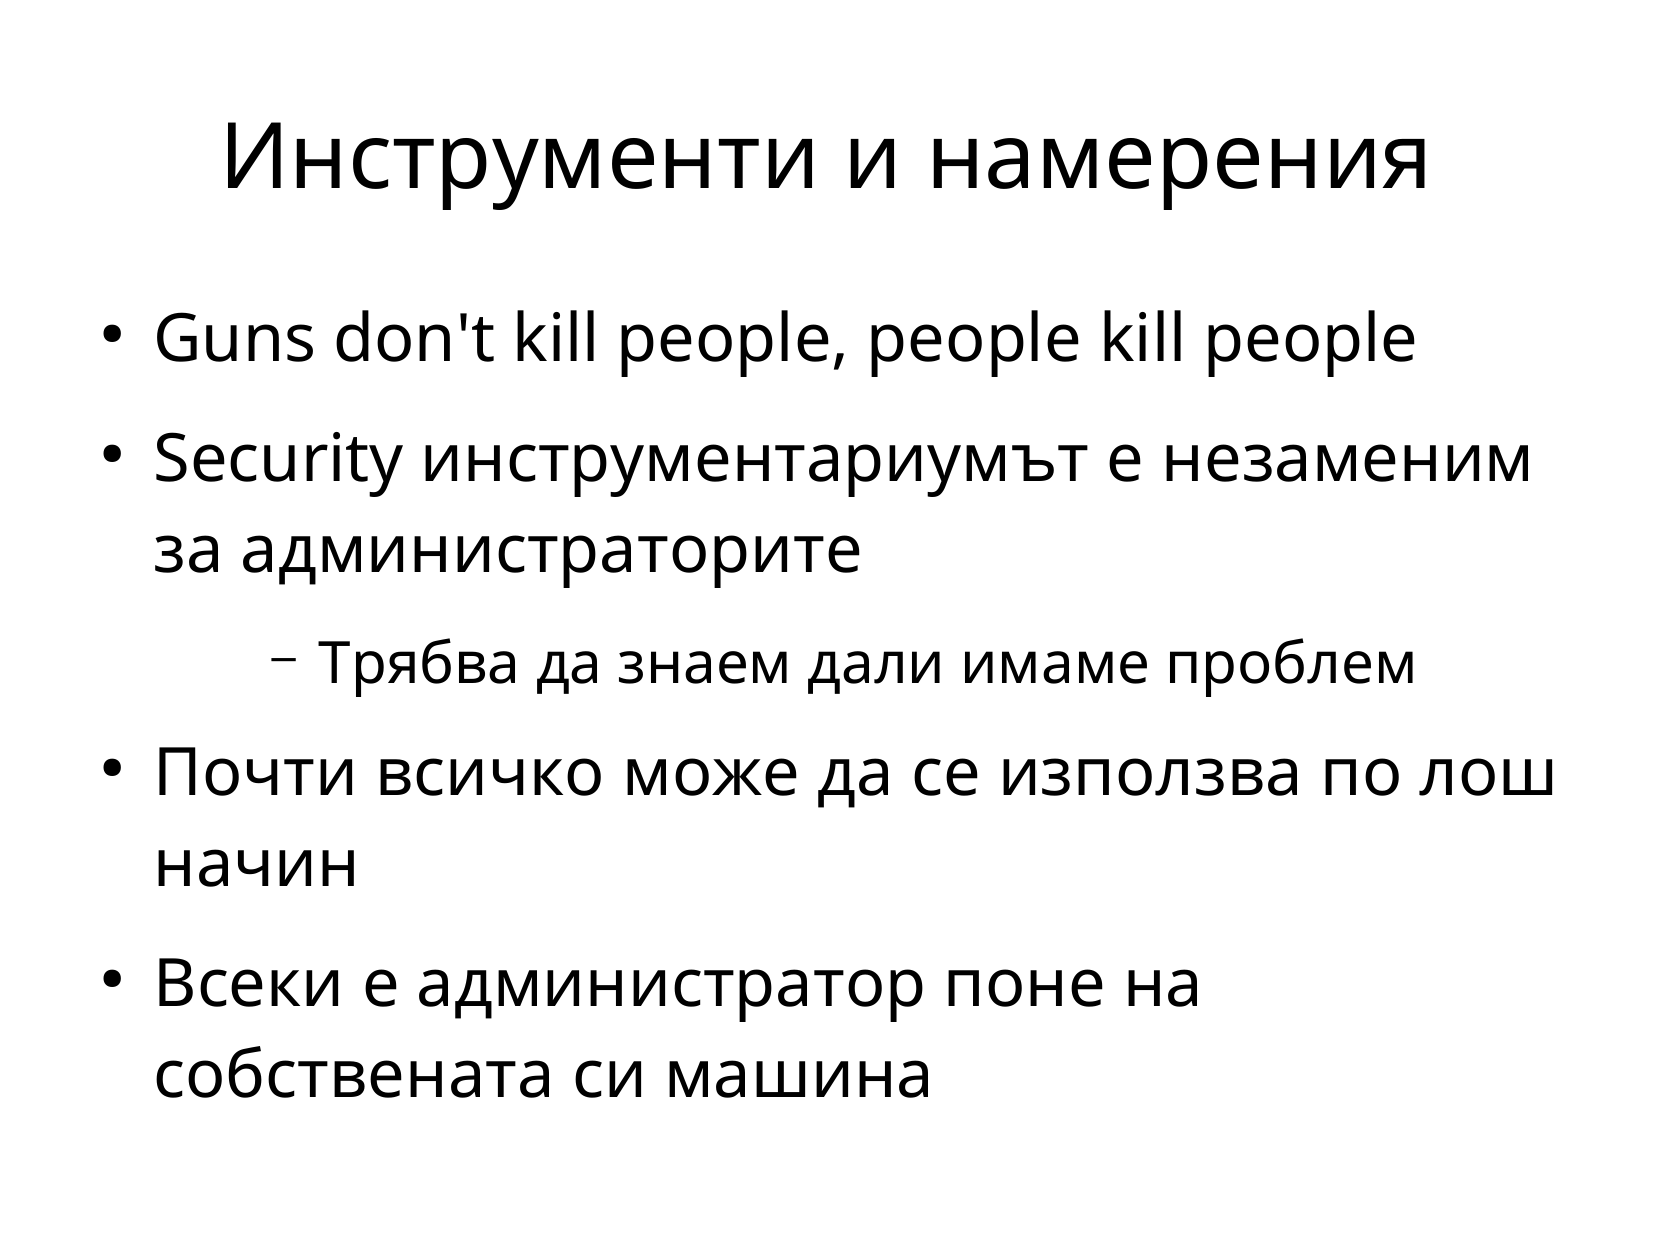

# Инструменти и намерения
Guns don't kill people, people kill people
Security инструментариумът е незаменим за администраторите
Трябва да знаем дали имаме проблем
Почти всичко може да се използва по лош начин
Всеки е администратор поне на собствената си машина